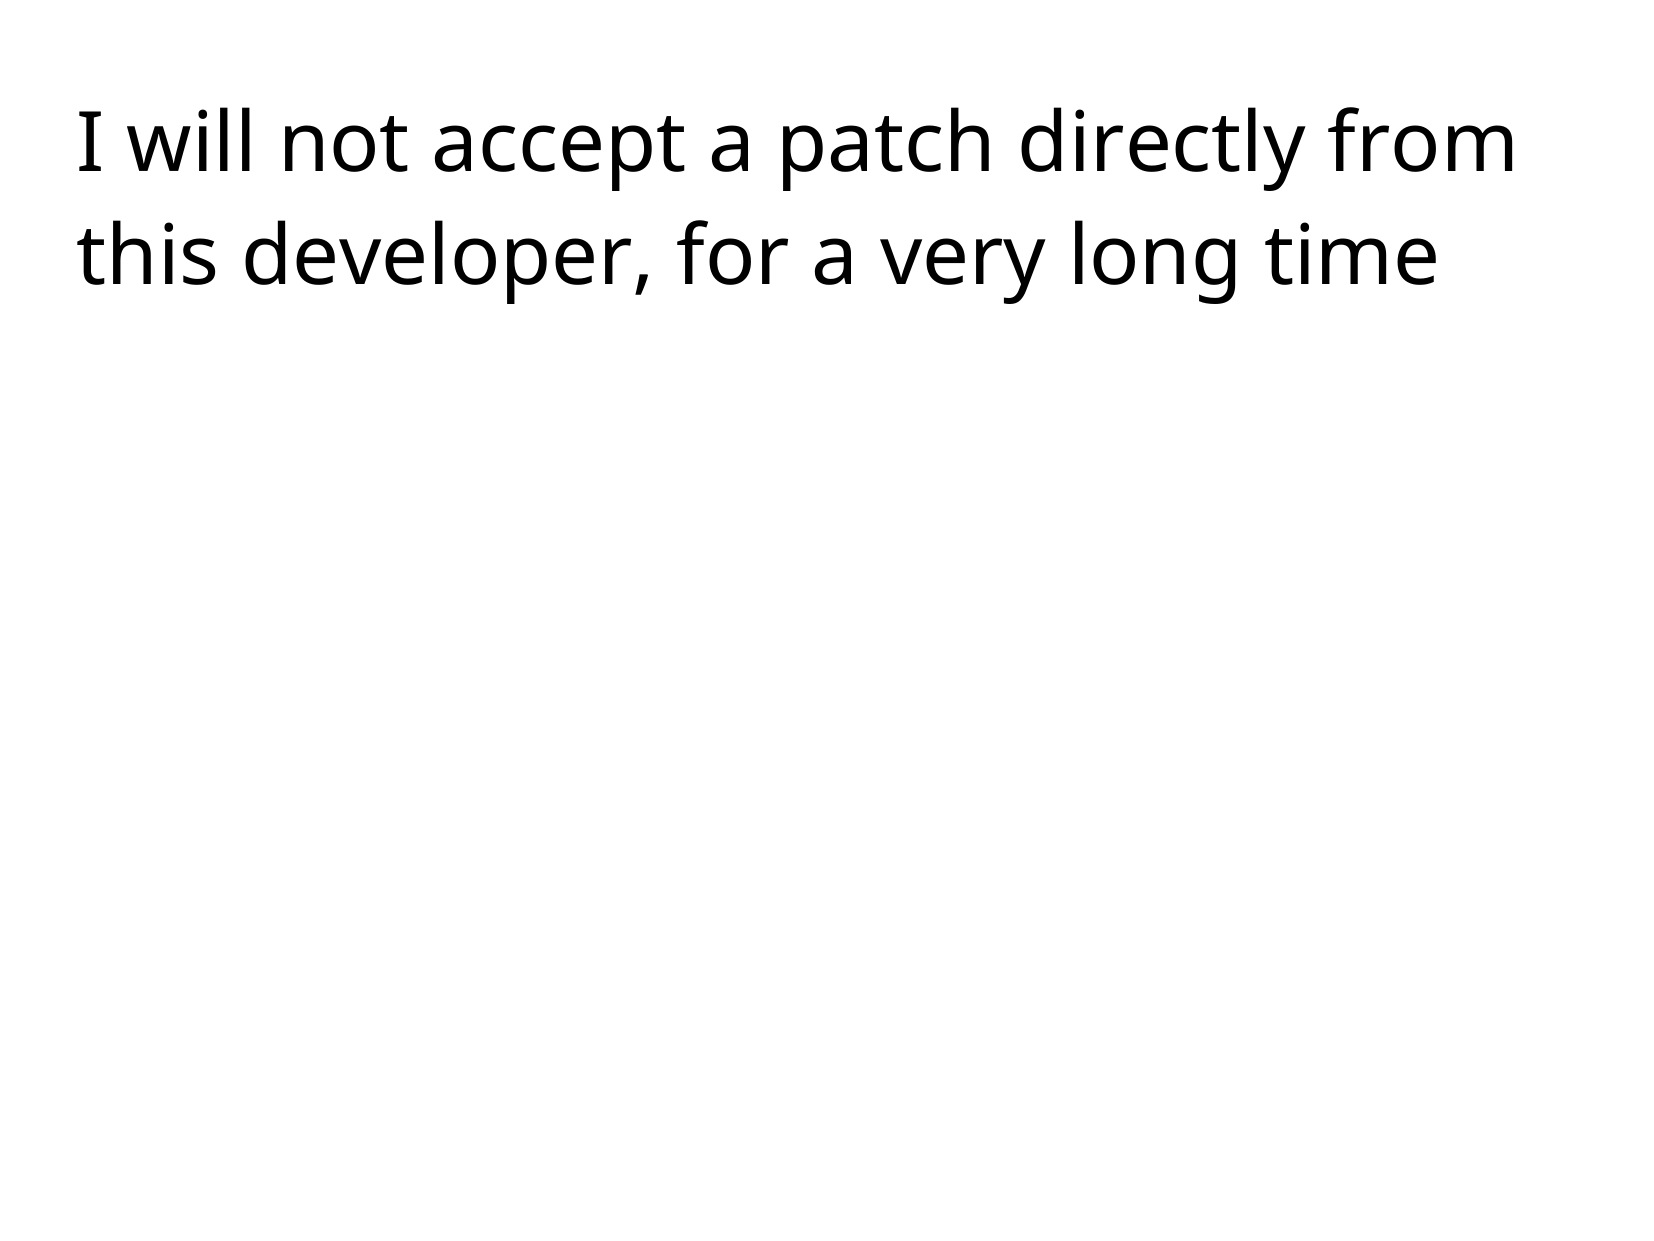

I will not accept a patch directly from
this developer, for a very long time